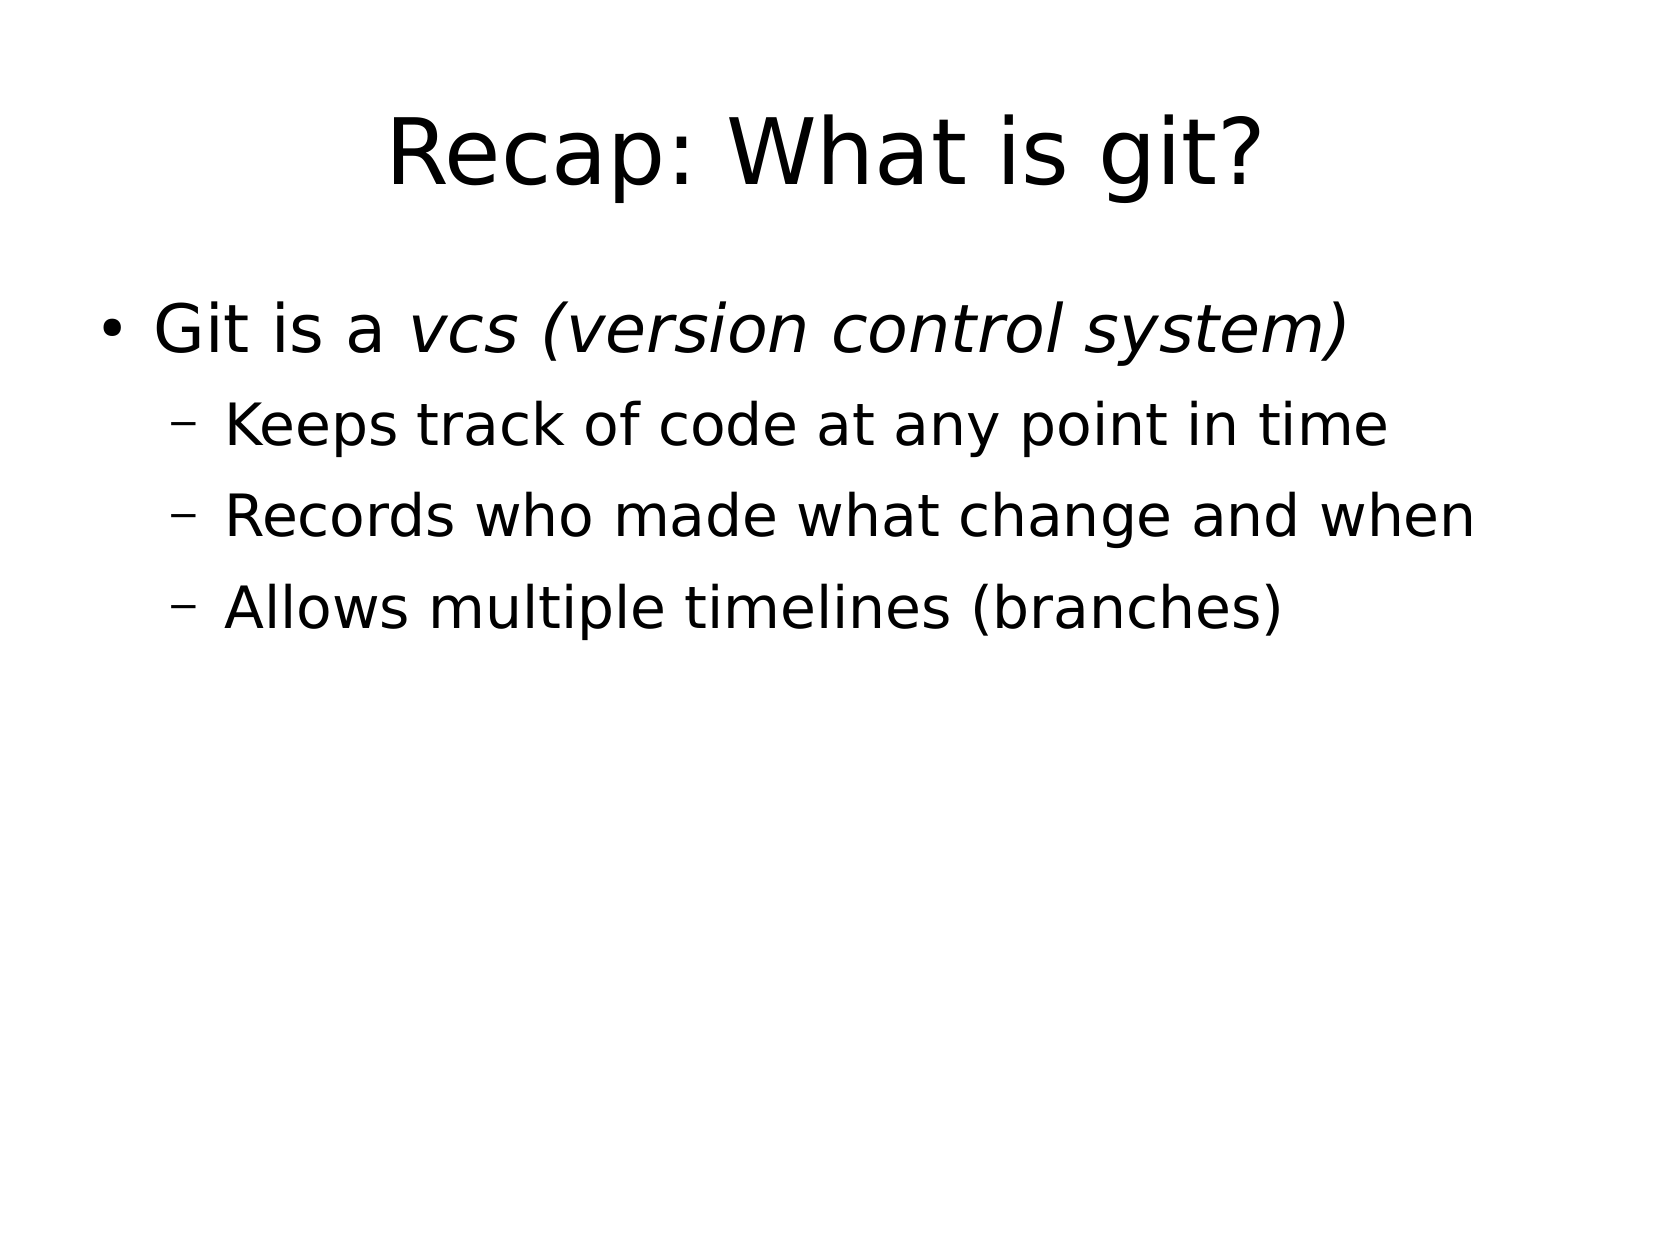

# Recap: What is git?
Git is a vcs (version control system)
Keeps track of code at any point in time
Records who made what change and when
Allows multiple timelines (branches)